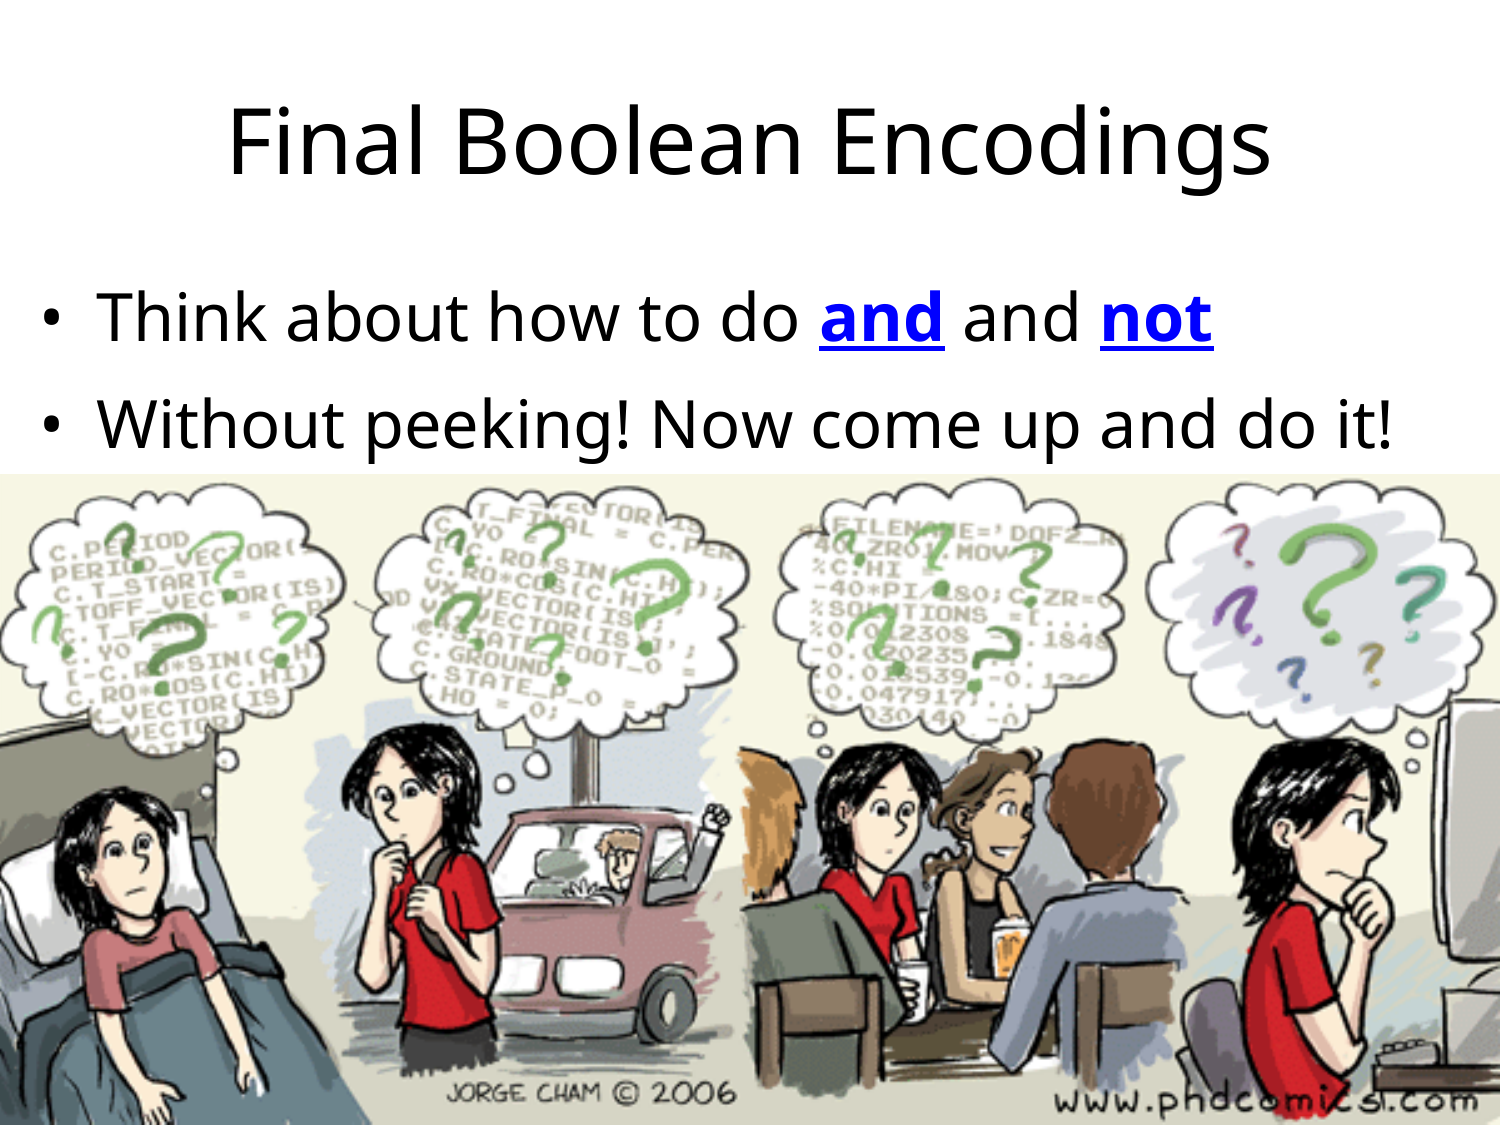

# Final Boolean Encodings
Think about how to do and and not
Without peeking! Now come up and do it!
14